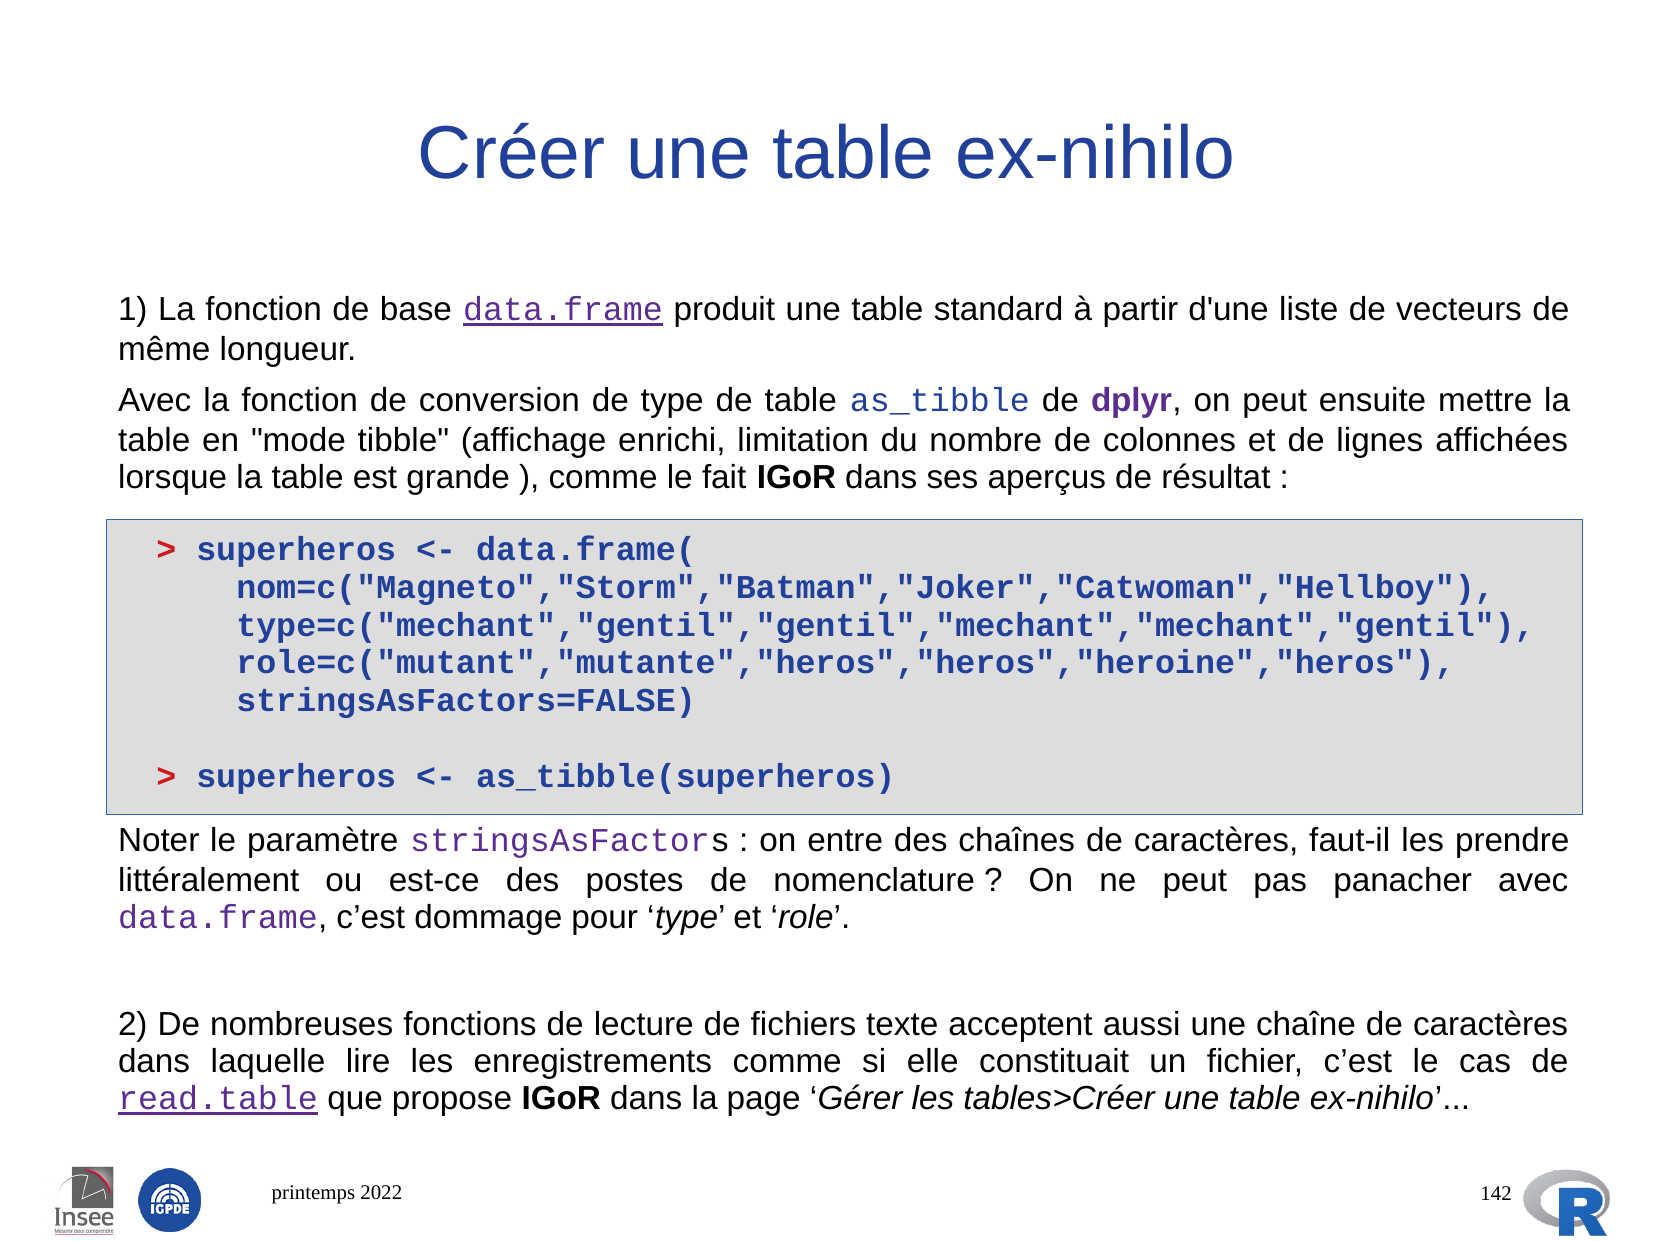

# Créer une table ex-nihilo
1) La fonction de base data.frame produit une table standard à partir d'une liste de vecteurs de même longueur.
Avec la fonction de conversion de type de table as_tibble de dplyr, on peut ensuite mettre la table en "mode tibble" (affichage enrichi, limitation du nombre de colonnes et de lignes affichées lorsque la table est grande ), comme le fait IGoR dans ses aperçus de résultat :
Noter le paramètre stringsAsFactors : on entre des chaînes de caractères, faut-il les prendre littéralement ou est-ce des postes de nomenclature ? On ne peut pas panacher avec data.frame, c’est dommage pour ‘type’ et ‘role’.
2) De nombreuses fonctions de lecture de fichiers texte acceptent aussi une chaîne de caractères dans laquelle lire les enregistrements comme si elle constituait un fichier, c’est le cas de read.table que propose IGoR dans la page ‘Gérer les tables>Créer une table ex-nihilo’...
> superheros <- data.frame(
 nom=c("Magneto","Storm","Batman","Joker","Catwoman","Hellboy"),
 type=c("mechant","gentil","gentil","mechant","mechant","gentil"),
 role=c("mutant","mutante","heros","heros","heroine","heros"),
 stringsAsFactors=FALSE)
> superheros <- as_tibble(superheros)
printemps 2022
142